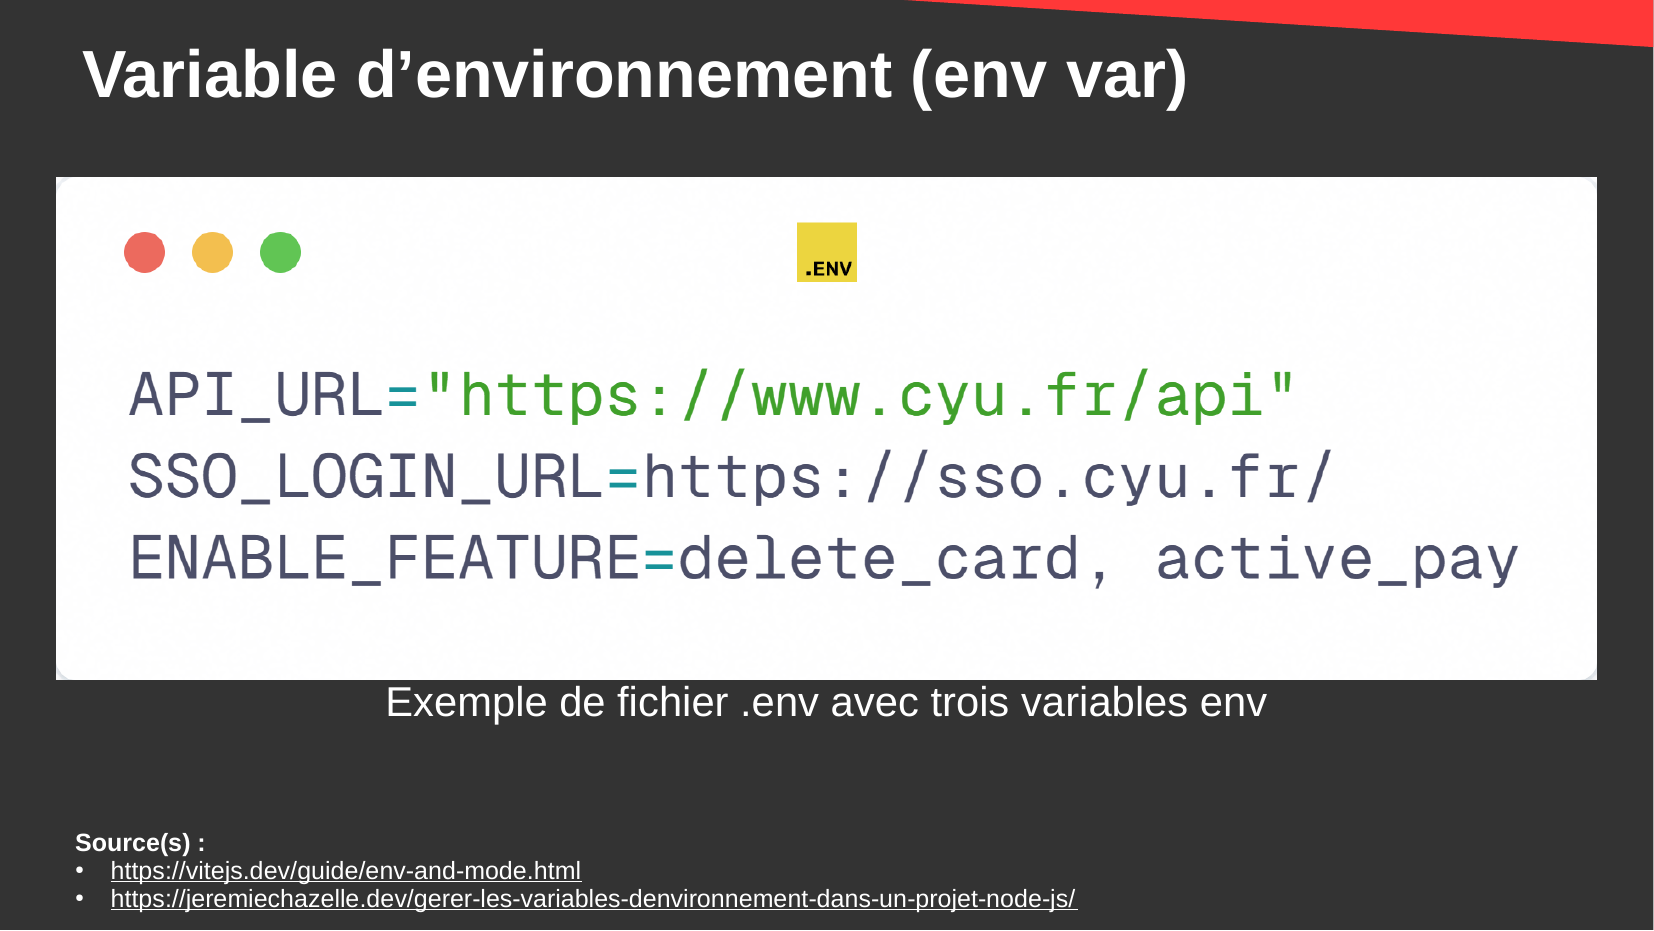

# Variable d’environnement (env var)
Exemple de fichier .env avec trois variables env
Source(s) :
https://vitejs.dev/guide/env-and-mode.html
https://jeremiechazelle.dev/gerer-les-variables-denvironnement-dans-un-projet-node-js/